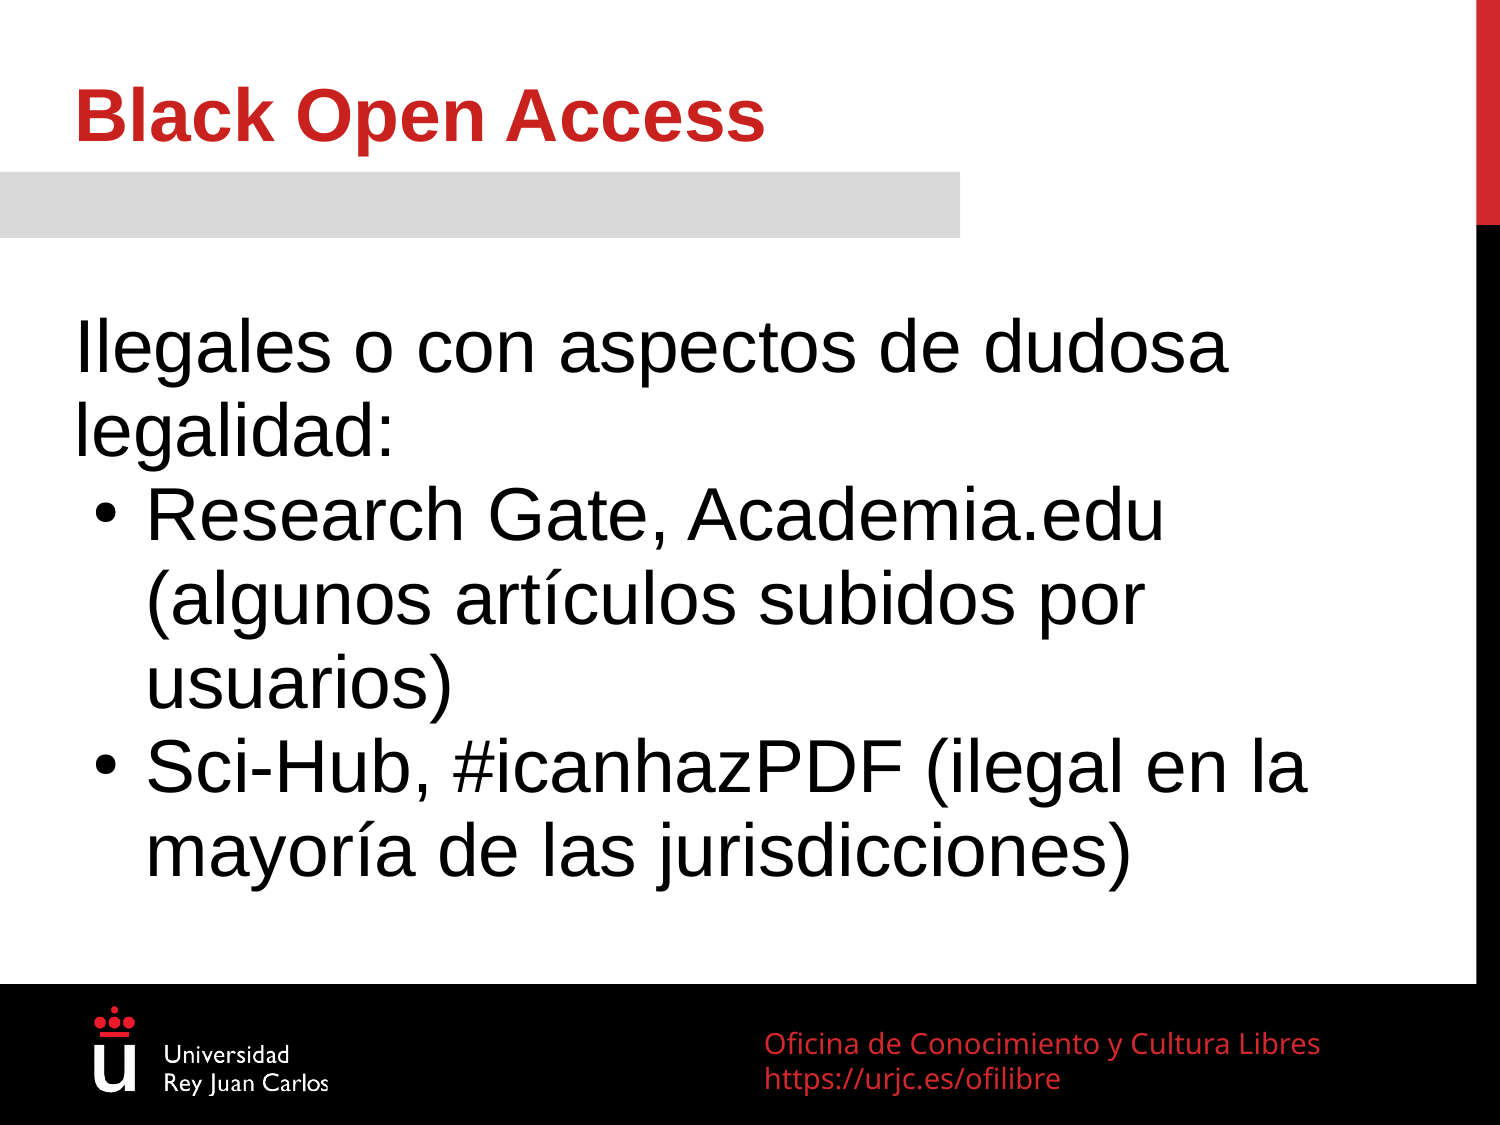

#
Black Open Access
Ilegales o con aspectos de dudosa legalidad:
Research Gate, Academia.edu (algunos artículos subidos por usuarios)
Sci-Hub, #icanhazPDF (ilegal en la mayoría de las jurisdicciones)
Oficina de Conocimiento y Cultura Libres
https://urjc.es/ofilibre